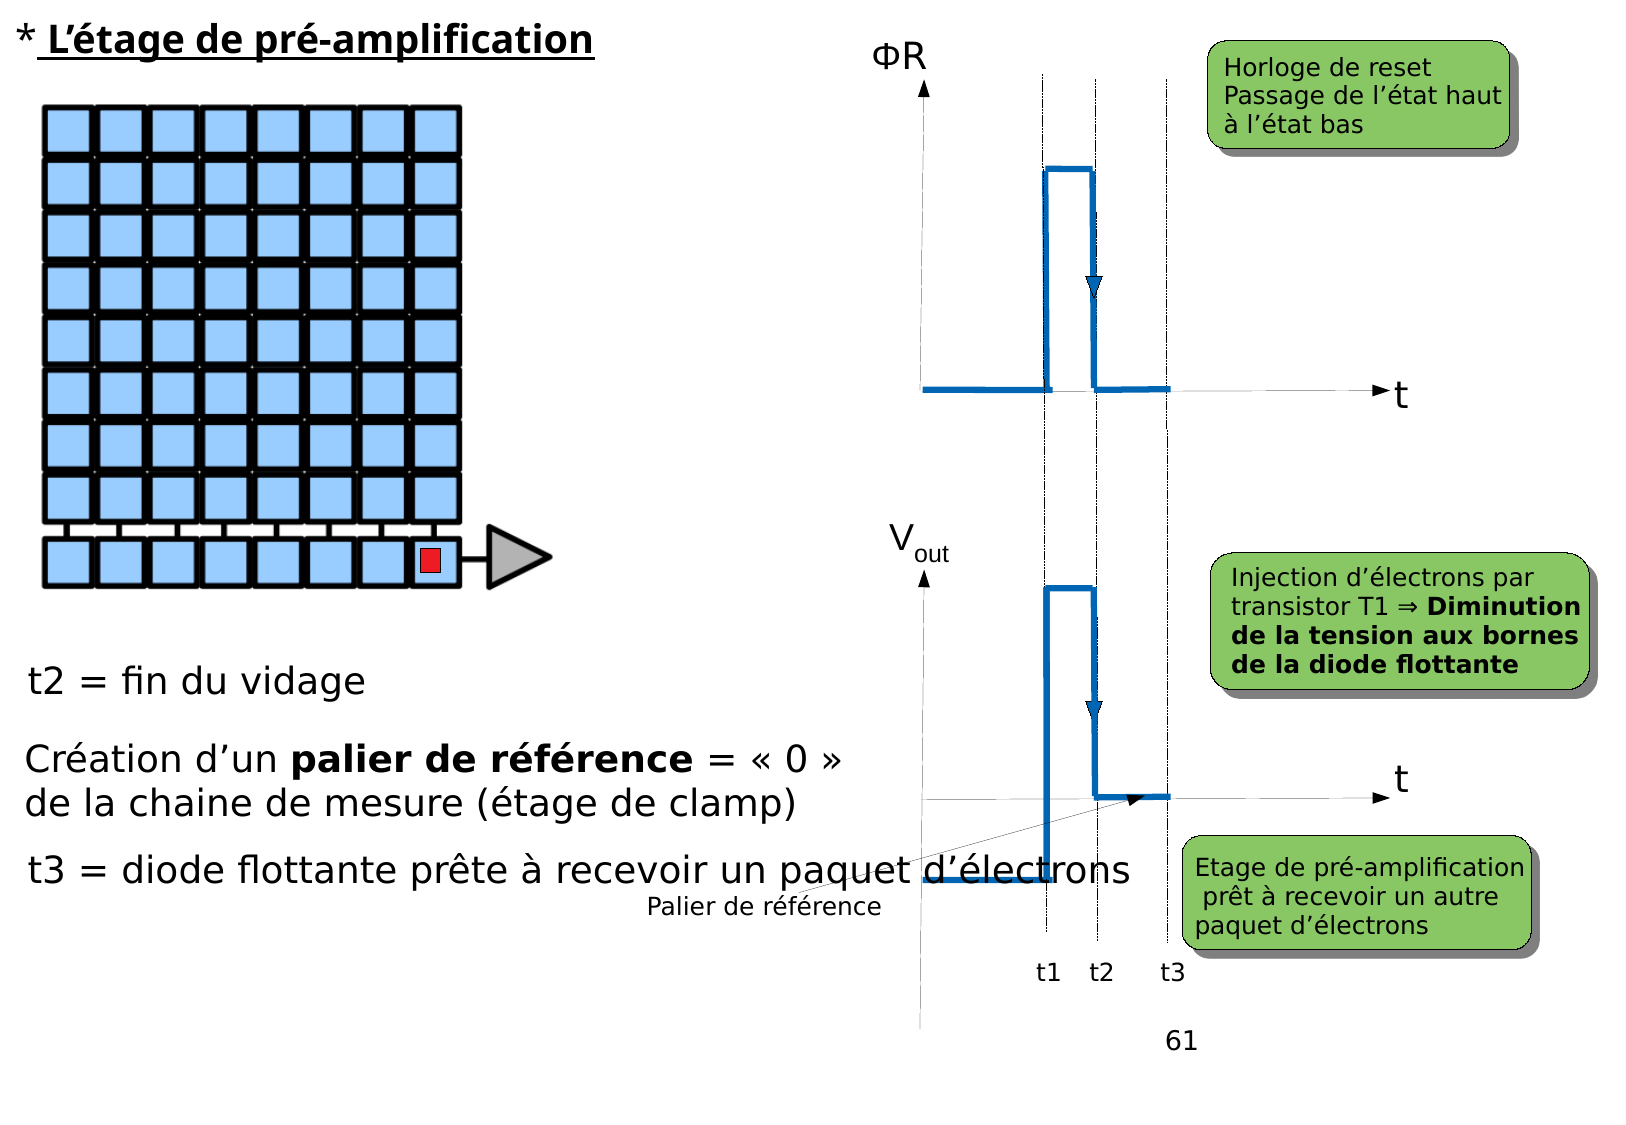

* L’étage de pré-amplification
ΦR
Horloge de reset
Passage de l’état haut
à l’état bas
t
Vout
Injection d’électrons par transistor T1 ⇒ Diminution de la tension aux bornes de la diode flottante
t2 = fin du vidage
Création d’un palier de référence = « 0 » de la chaine de mesure (étage de clamp)
t
Palier de référence
Etage de pré-amplification
 prêt à recevoir un autre paquet d’électrons
t3 = diode flottante prête à recevoir un paquet d’électrons
t1
t2
t3
23